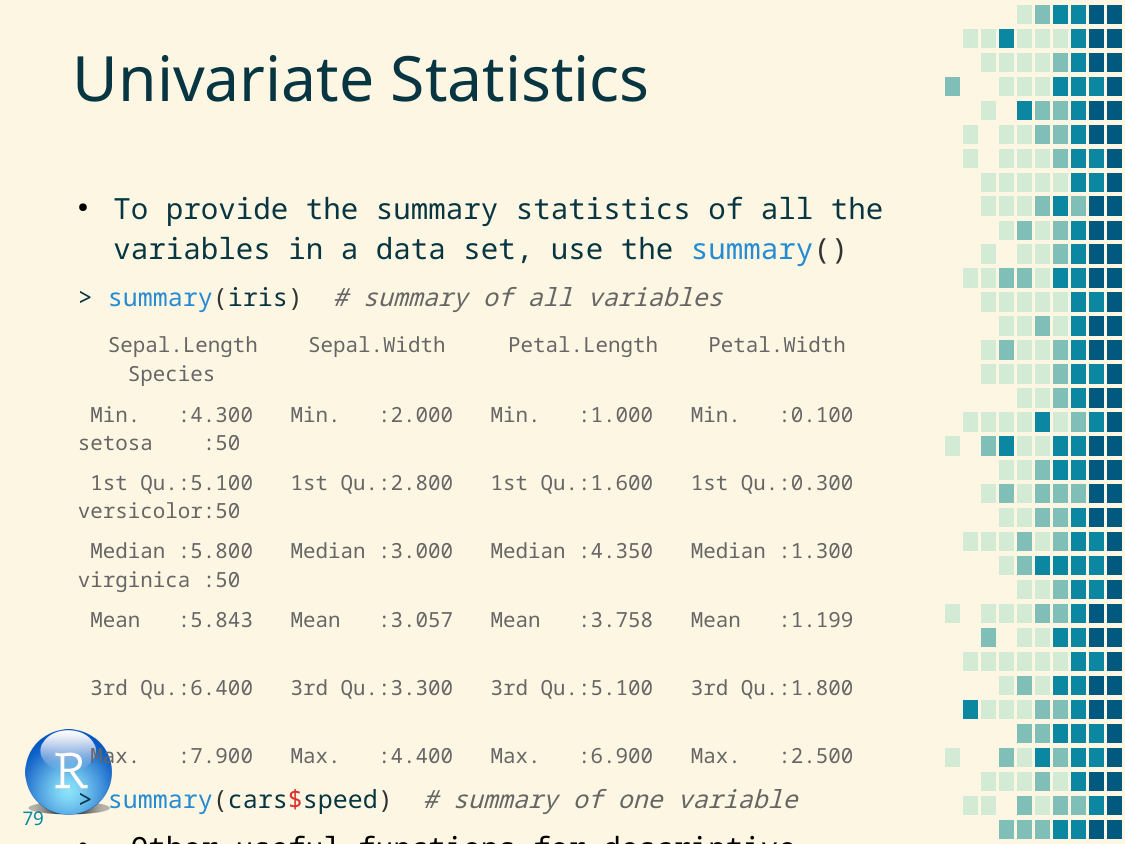

Univariate Statistics
To provide the summary statistics of all the variables in a data set, use the summary()
> summary(iris) # summary of all variables
 Sepal.Length Sepal.Width Petal.Length Petal.Width Species
 Min. :4.300 Min. :2.000 Min. :1.000 Min. :0.100 setosa :50
 1st Qu.:5.100 1st Qu.:2.800 1st Qu.:1.600 1st Qu.:0.300 versicolor:50
 Median :5.800 Median :3.000 Median :4.350 Median :1.300 virginica :50
 Mean :5.843 Mean :3.057 Mean :3.758 Mean :1.199
 3rd Qu.:6.400 3rd Qu.:3.300 3rd Qu.:5.100 3rd Qu.:1.800
 Max. :7.900 Max. :4.400 Max. :6.900 Max. :2.500
> summary(cars$speed) # summary of one variable
 Other useful functions for descriptive statistics
	mean(), median(), sd(), max(), min(),
	IQR(), range(), quantile(), length()